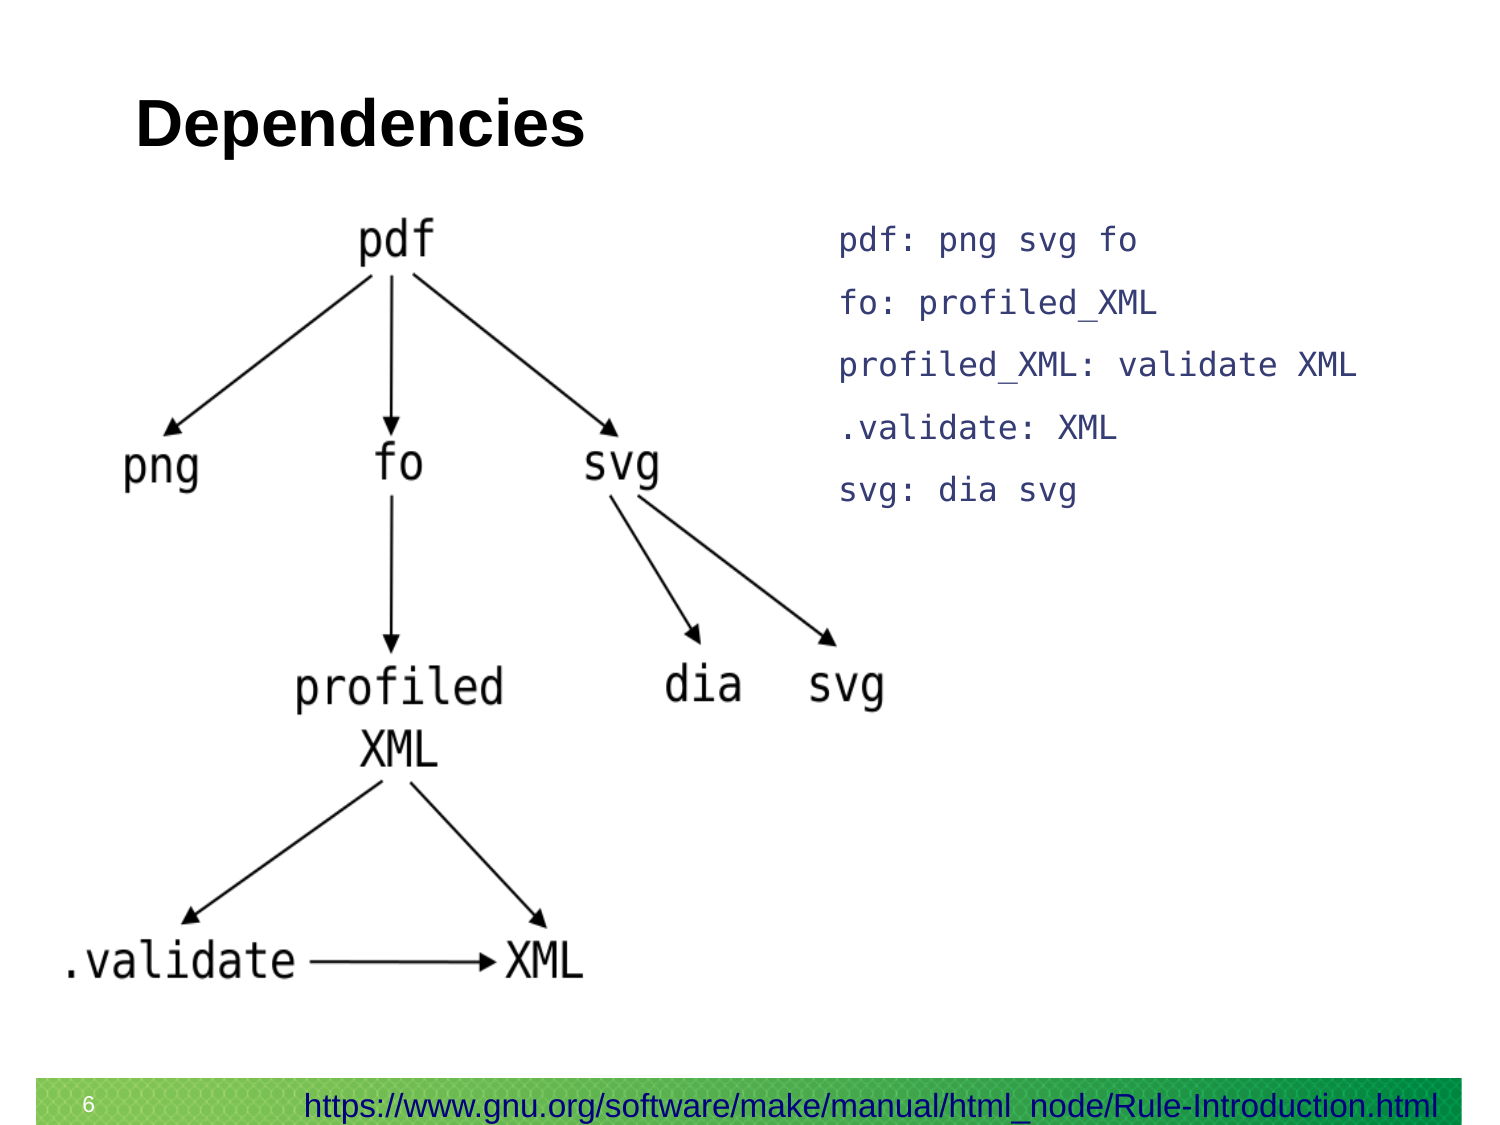

# Dependencies
pdf: png svg fo
fo: profiled_XML
profiled_XML: validate XML
.validate: XML
svg: dia svg
https://www.gnu.org/software/make/manual/html_node/Rule-Introduction.html